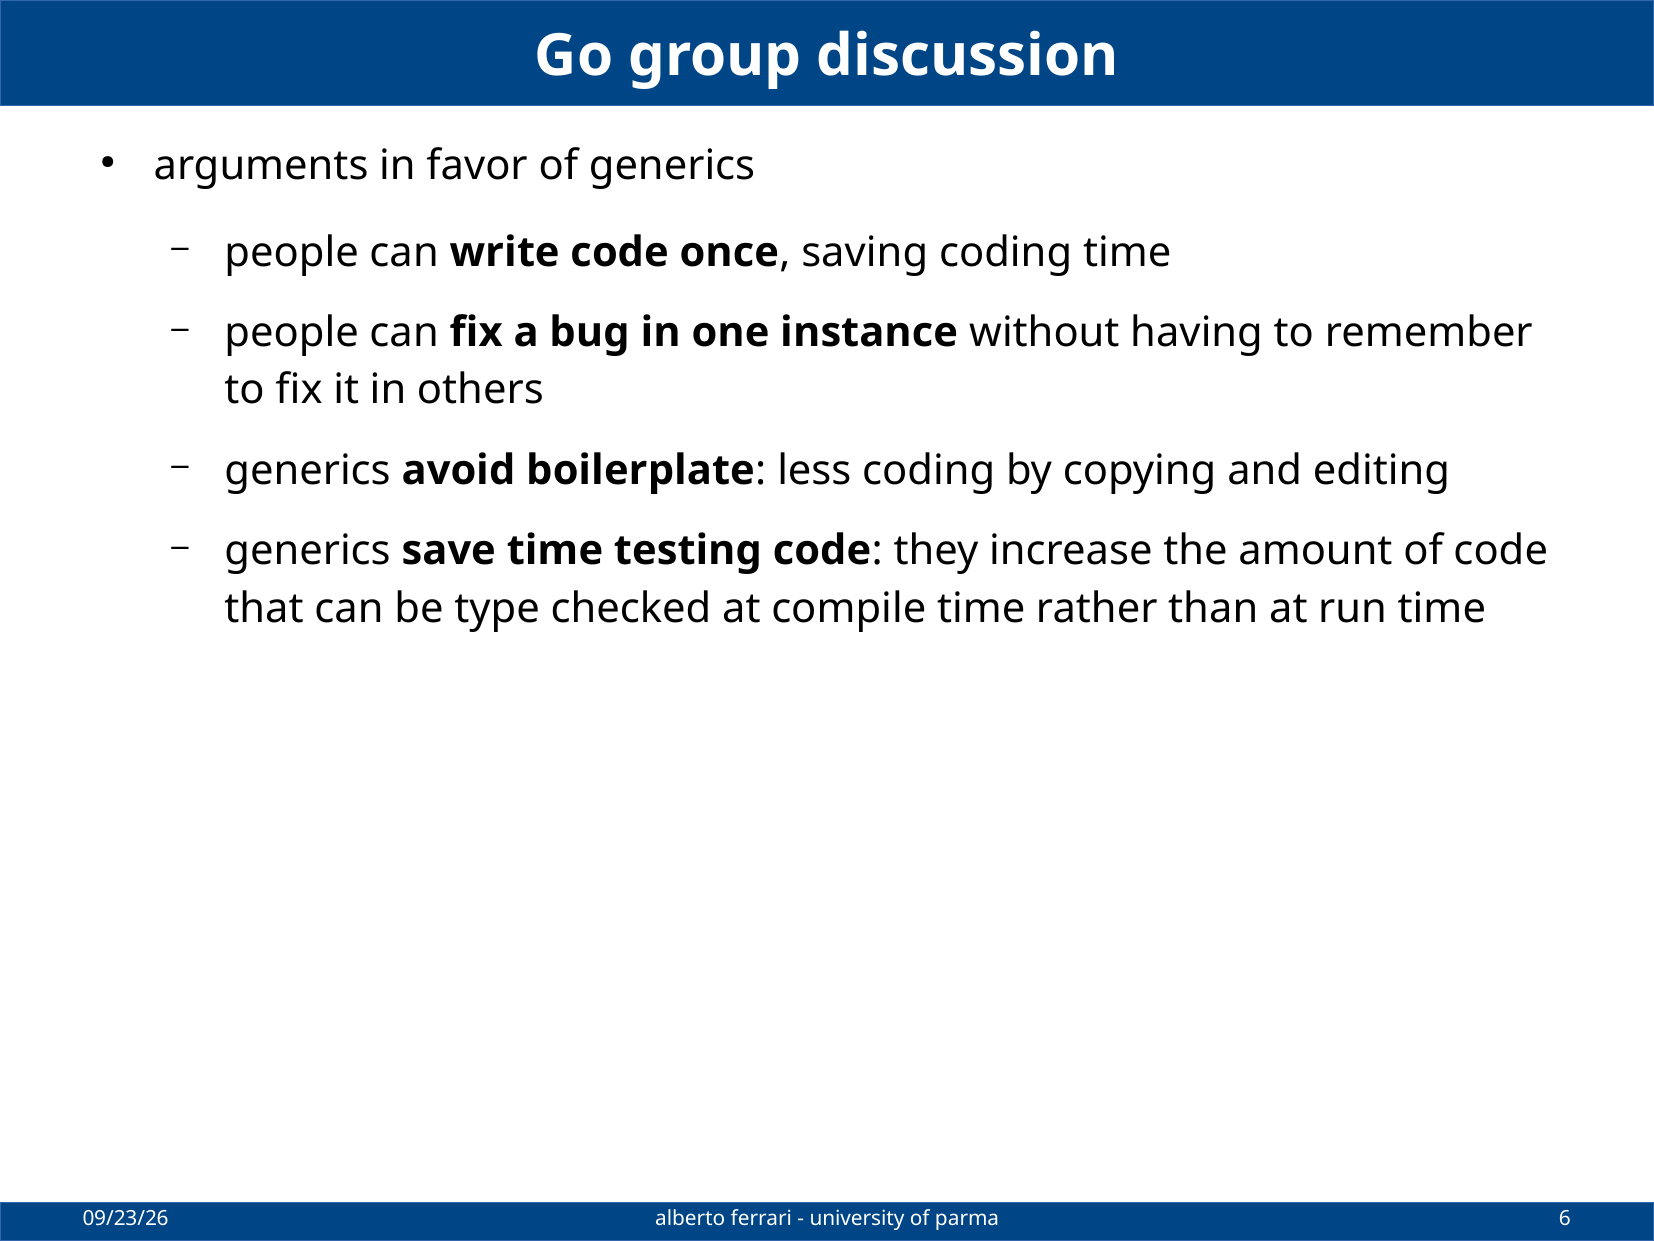

# Go group discussion
arguments in favor of generics
people can write code once, saving coding time
people can fix a bug in one instance without having to remember to fix it in others
generics avoid boilerplate: less coding by copying and editing
generics save time testing code: they increase the amount of code that can be type checked at compile time rather than at run time
alberto ferrari - university of parma
6